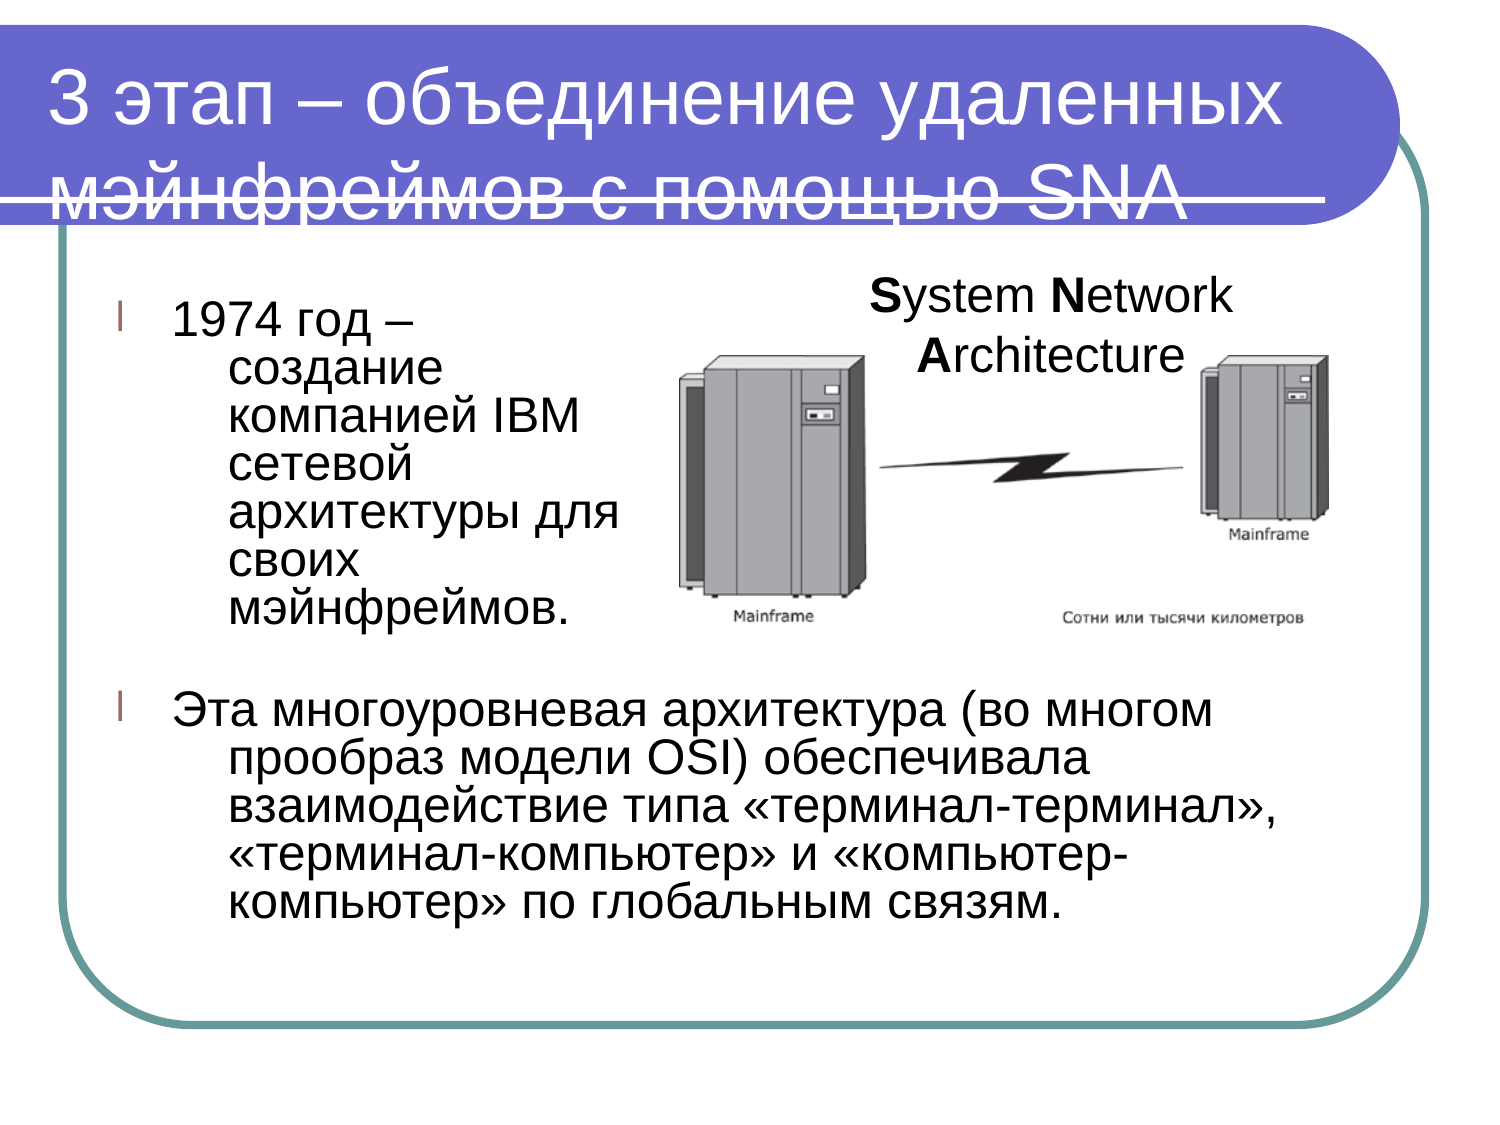

# 3 этап – объединение удаленных мэйнфреймов с помощью SNA
System Network Architecture
1974 год – создание компанией IBM сетевой архитектуры для своих мэйнфреймов.
Эта многоуровневая архитектура (во многом прообраз модели OSI) обеспечивала взаимодействие типа «терминал-терминал», «терминал-компьютер» и «компьютер-компьютер» по глобальным связям.